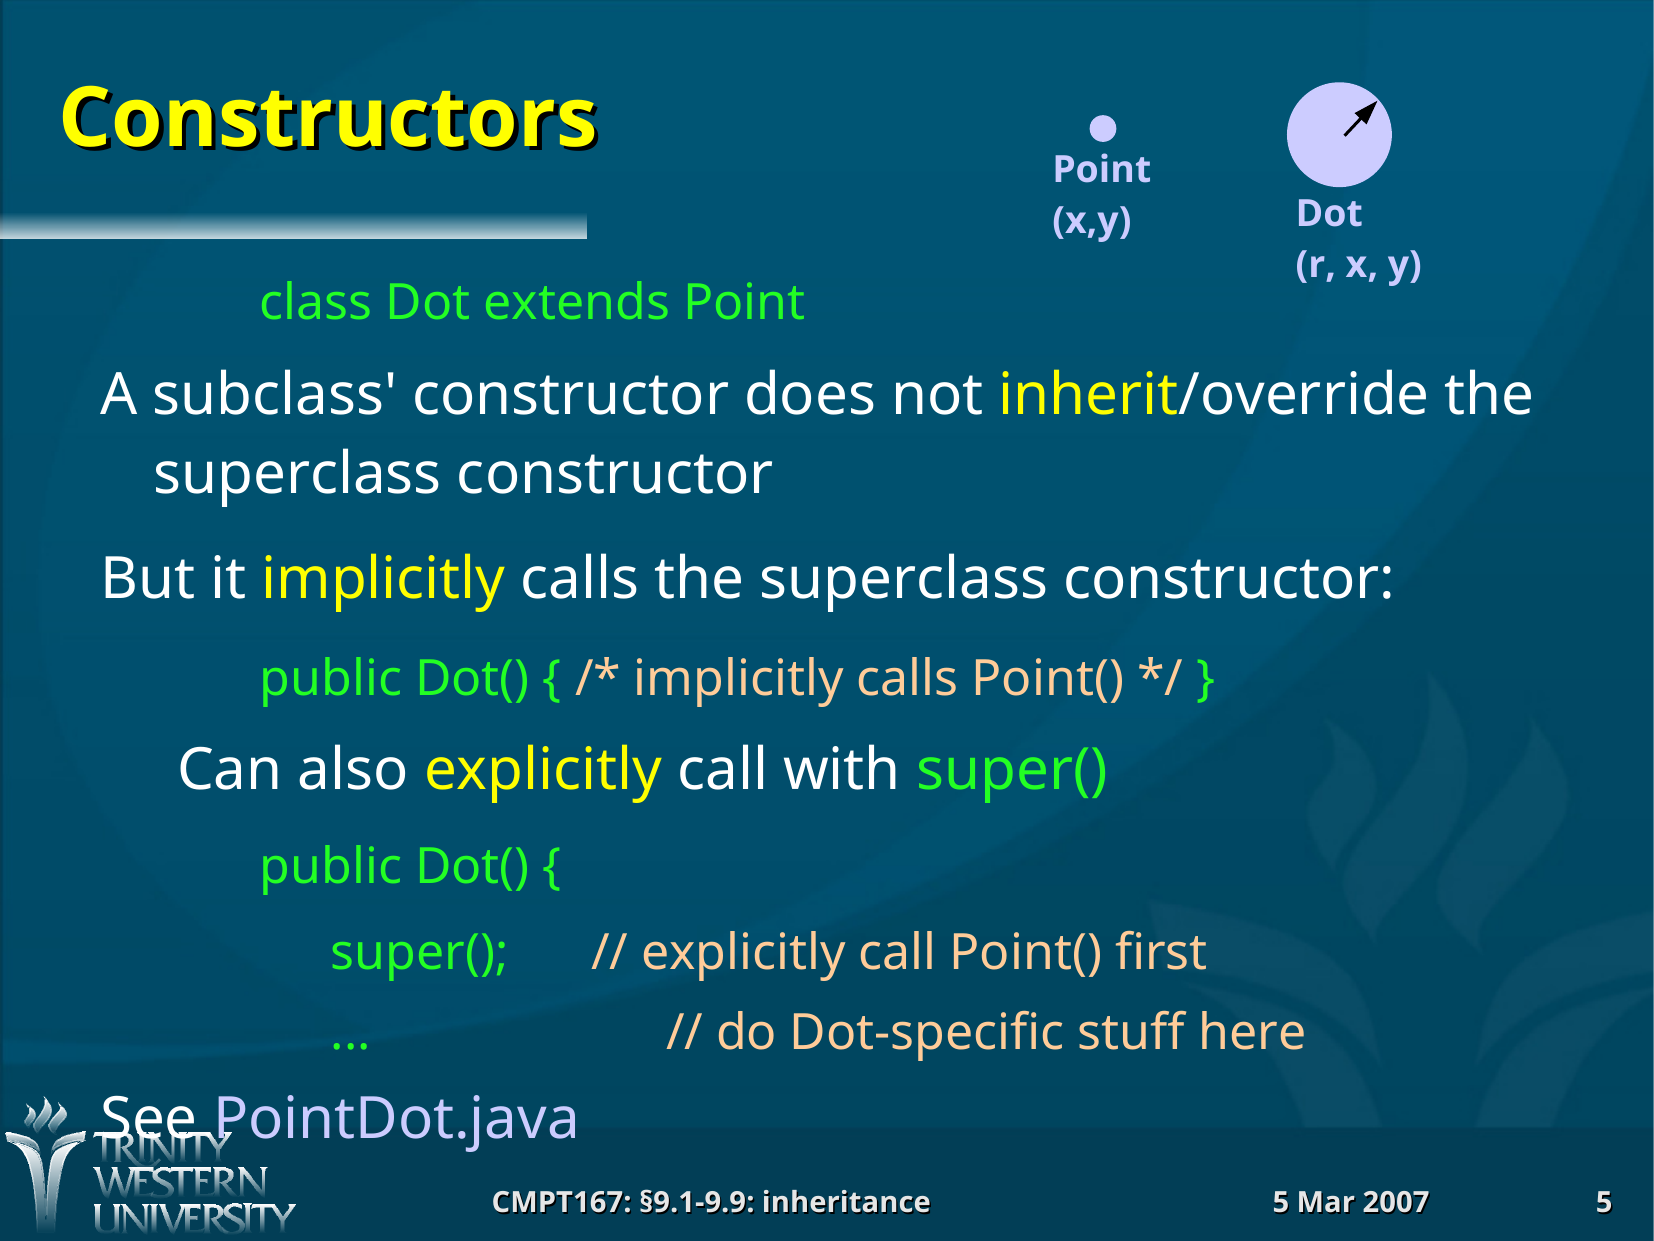

# Constructors
Point
(x,y)
Dot
(r, x, y)
class Dot extends Point
A subclass' constructor does not inherit/override the superclass constructor
But it implicitly calls the superclass constructor:
public Dot() { /* implicitly calls Point() */ }
Can also explicitly call with super()
public Dot() {
super();		// explicitly call Point() first
... 				// do Dot-specific stuff here
See PointDot.java
CMPT167: §9.1-9.9: inheritance
5 Mar 2007
5